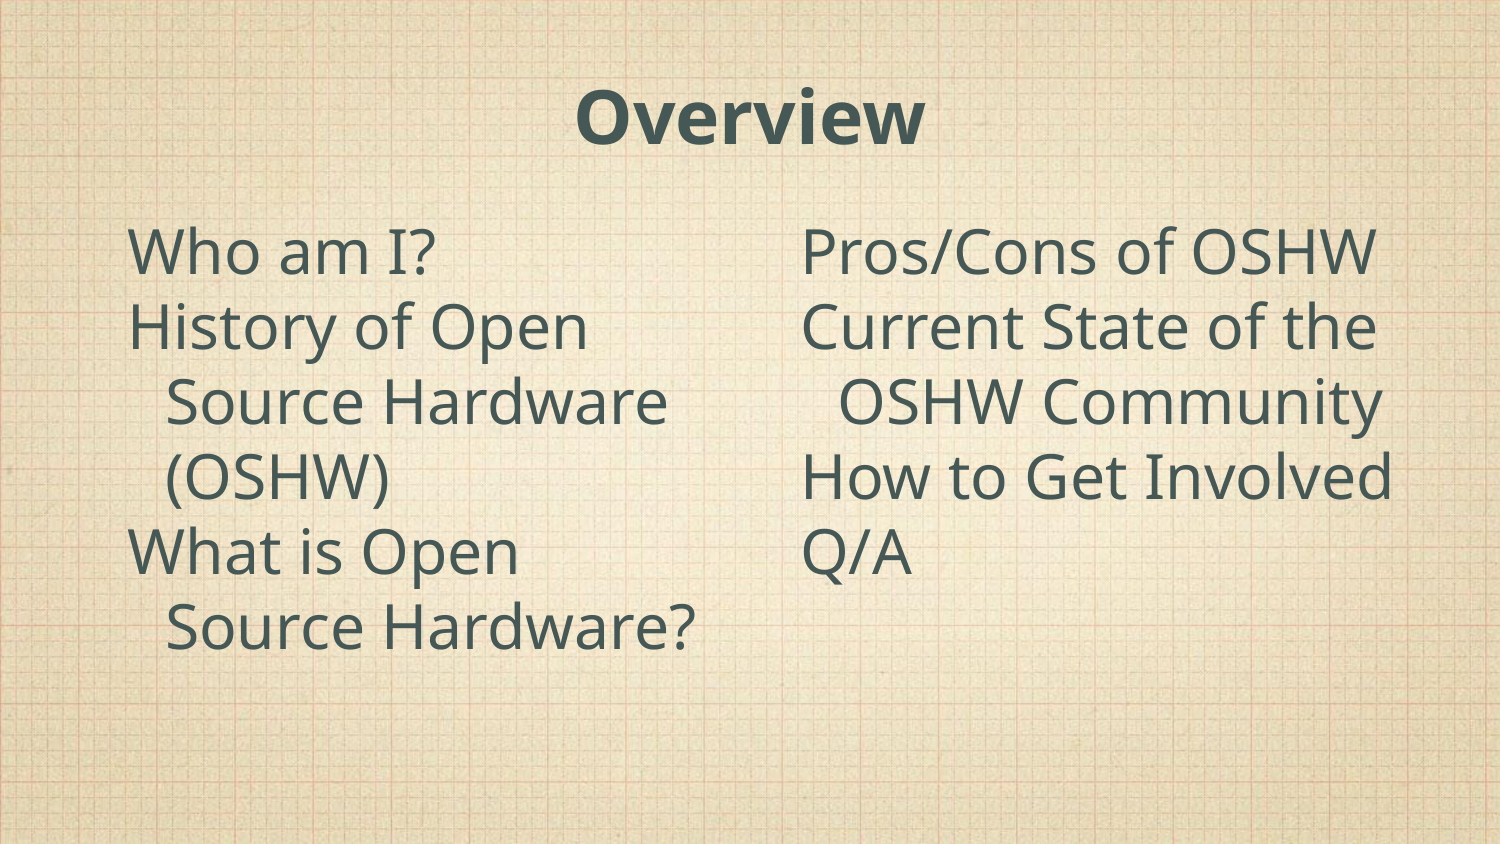

# Overview
Who am I?
History of Open Source Hardware (OSHW)
What is Open Source Hardware?
Pros/Cons of OSHW
Current State of the OSHW Community
How to Get Involved
Q/A